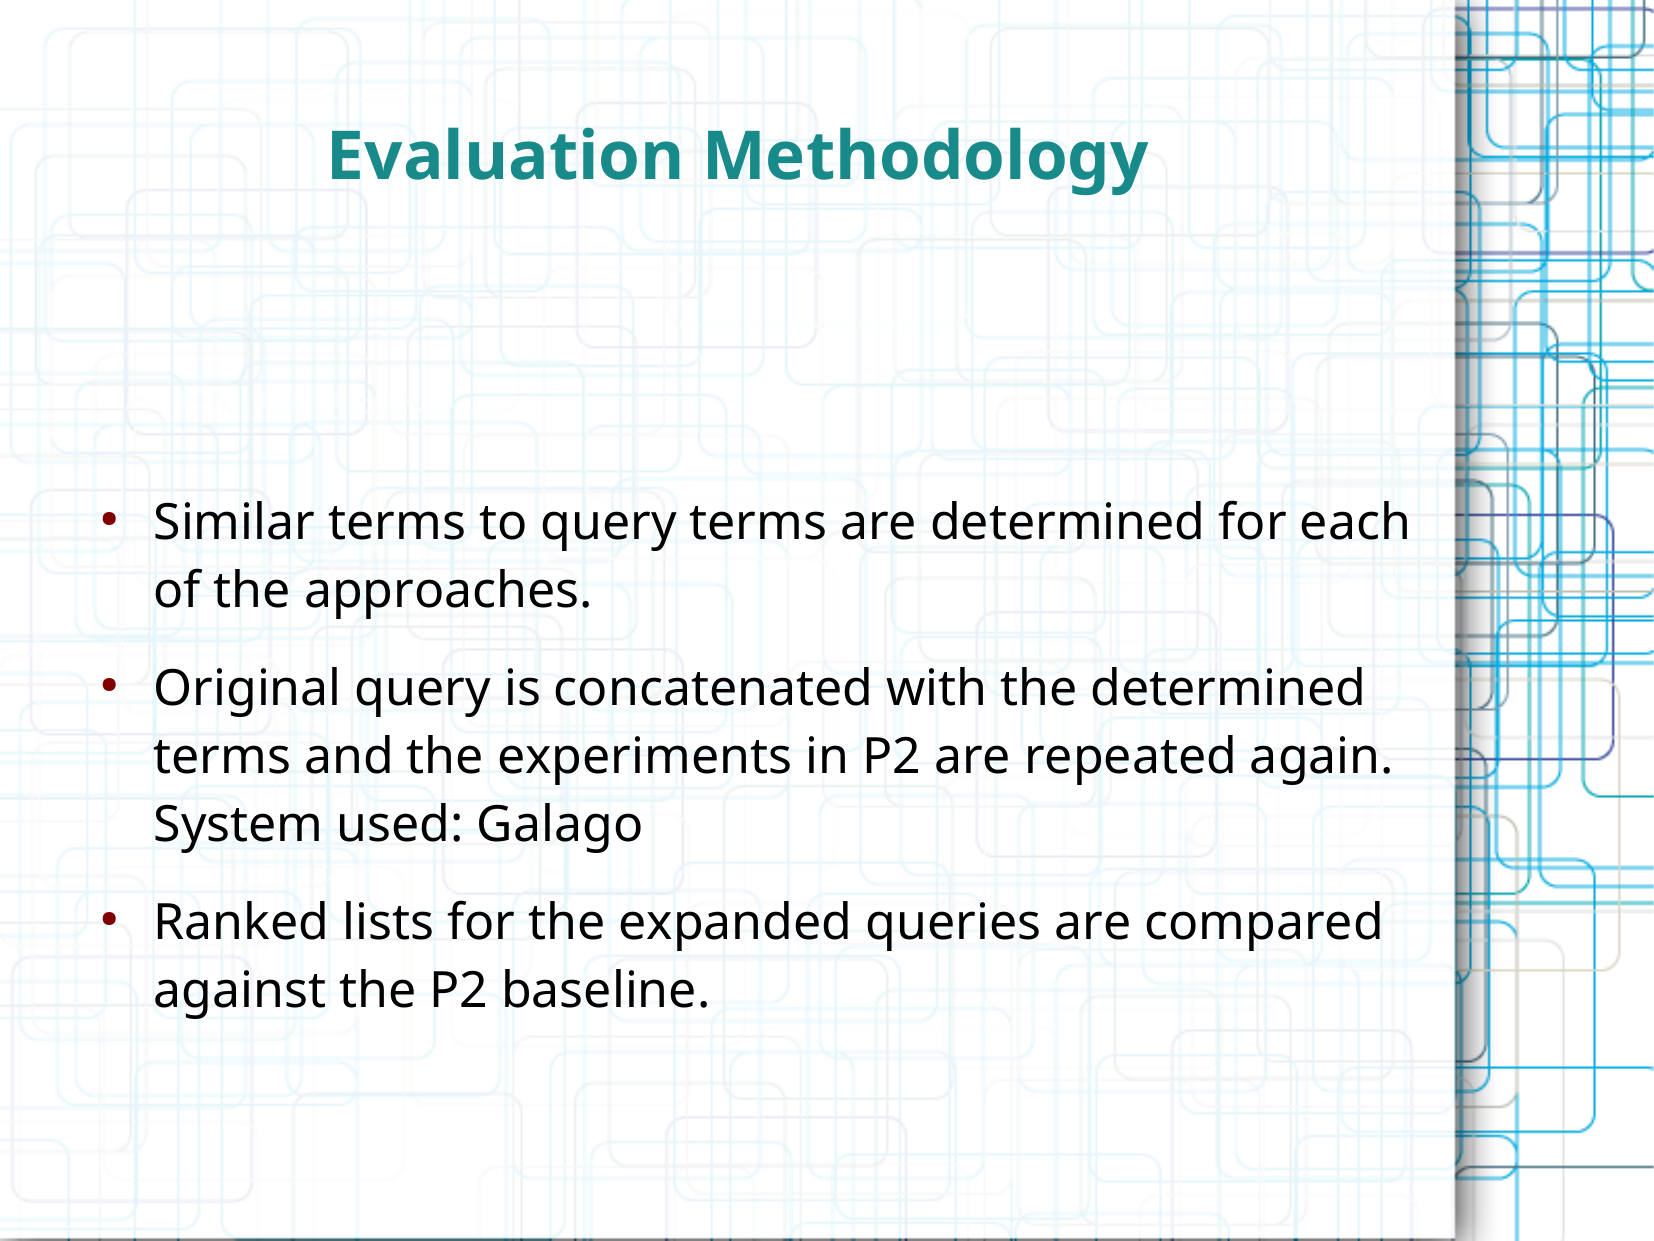

# Evaluation Methodology
Similar terms to query terms are determined for each of the approaches.
Original query is concatenated with the determined terms and the experiments in P2 are repeated again. System used: Galago
Ranked lists for the expanded queries are compared against the P2 baseline.